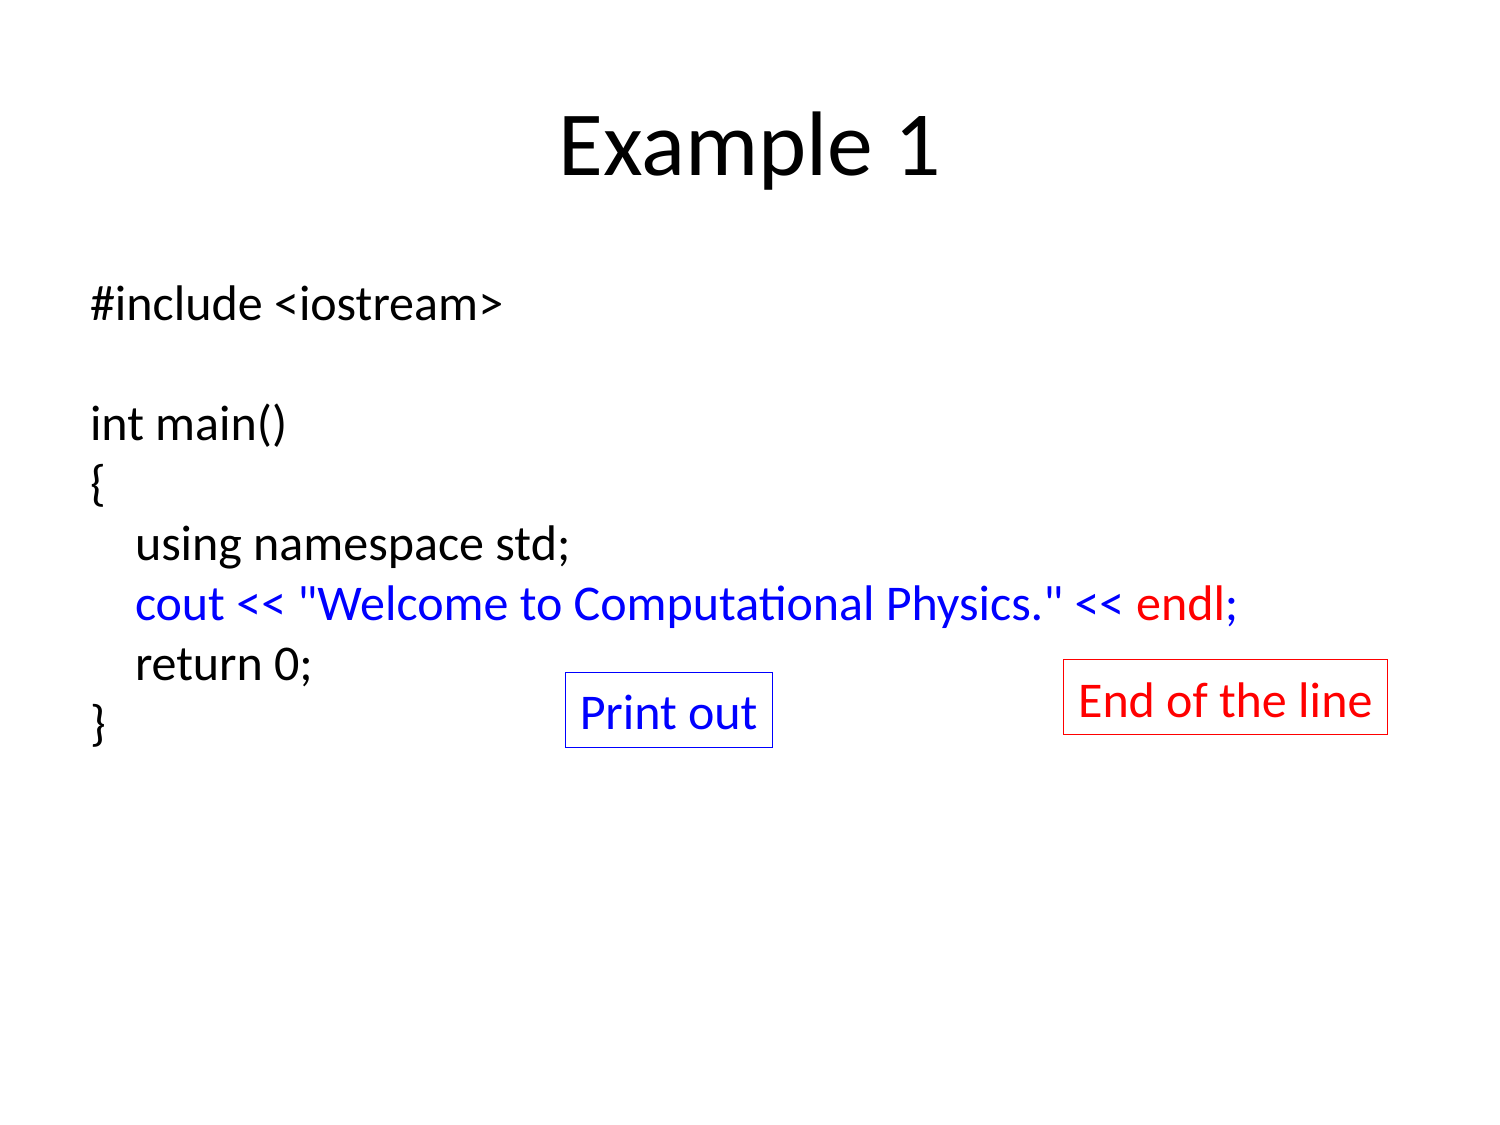

# Example 1
#include <iostream>
int main()
{
 using namespace std;
 cout << "Welcome to Computational Physics." << endl;
 return 0;
}
End of the line
Print out